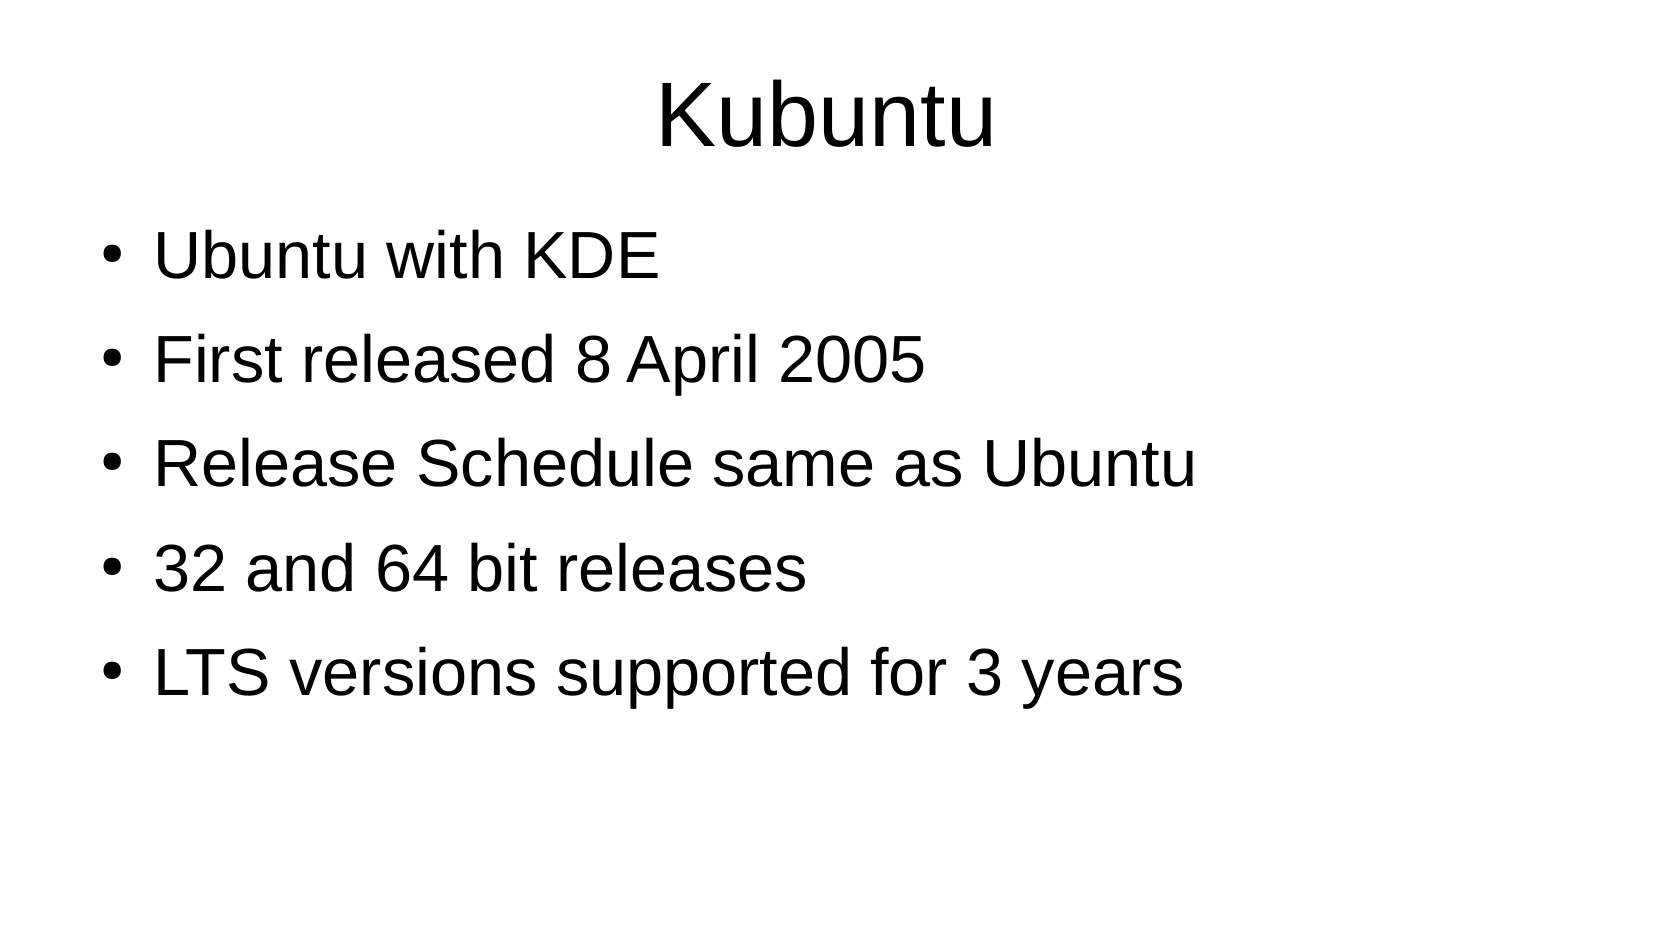

# Kubuntu
Ubuntu with KDE
First released 8 April 2005
Release Schedule same as Ubuntu
32 and 64 bit releases
LTS versions supported for 3 years